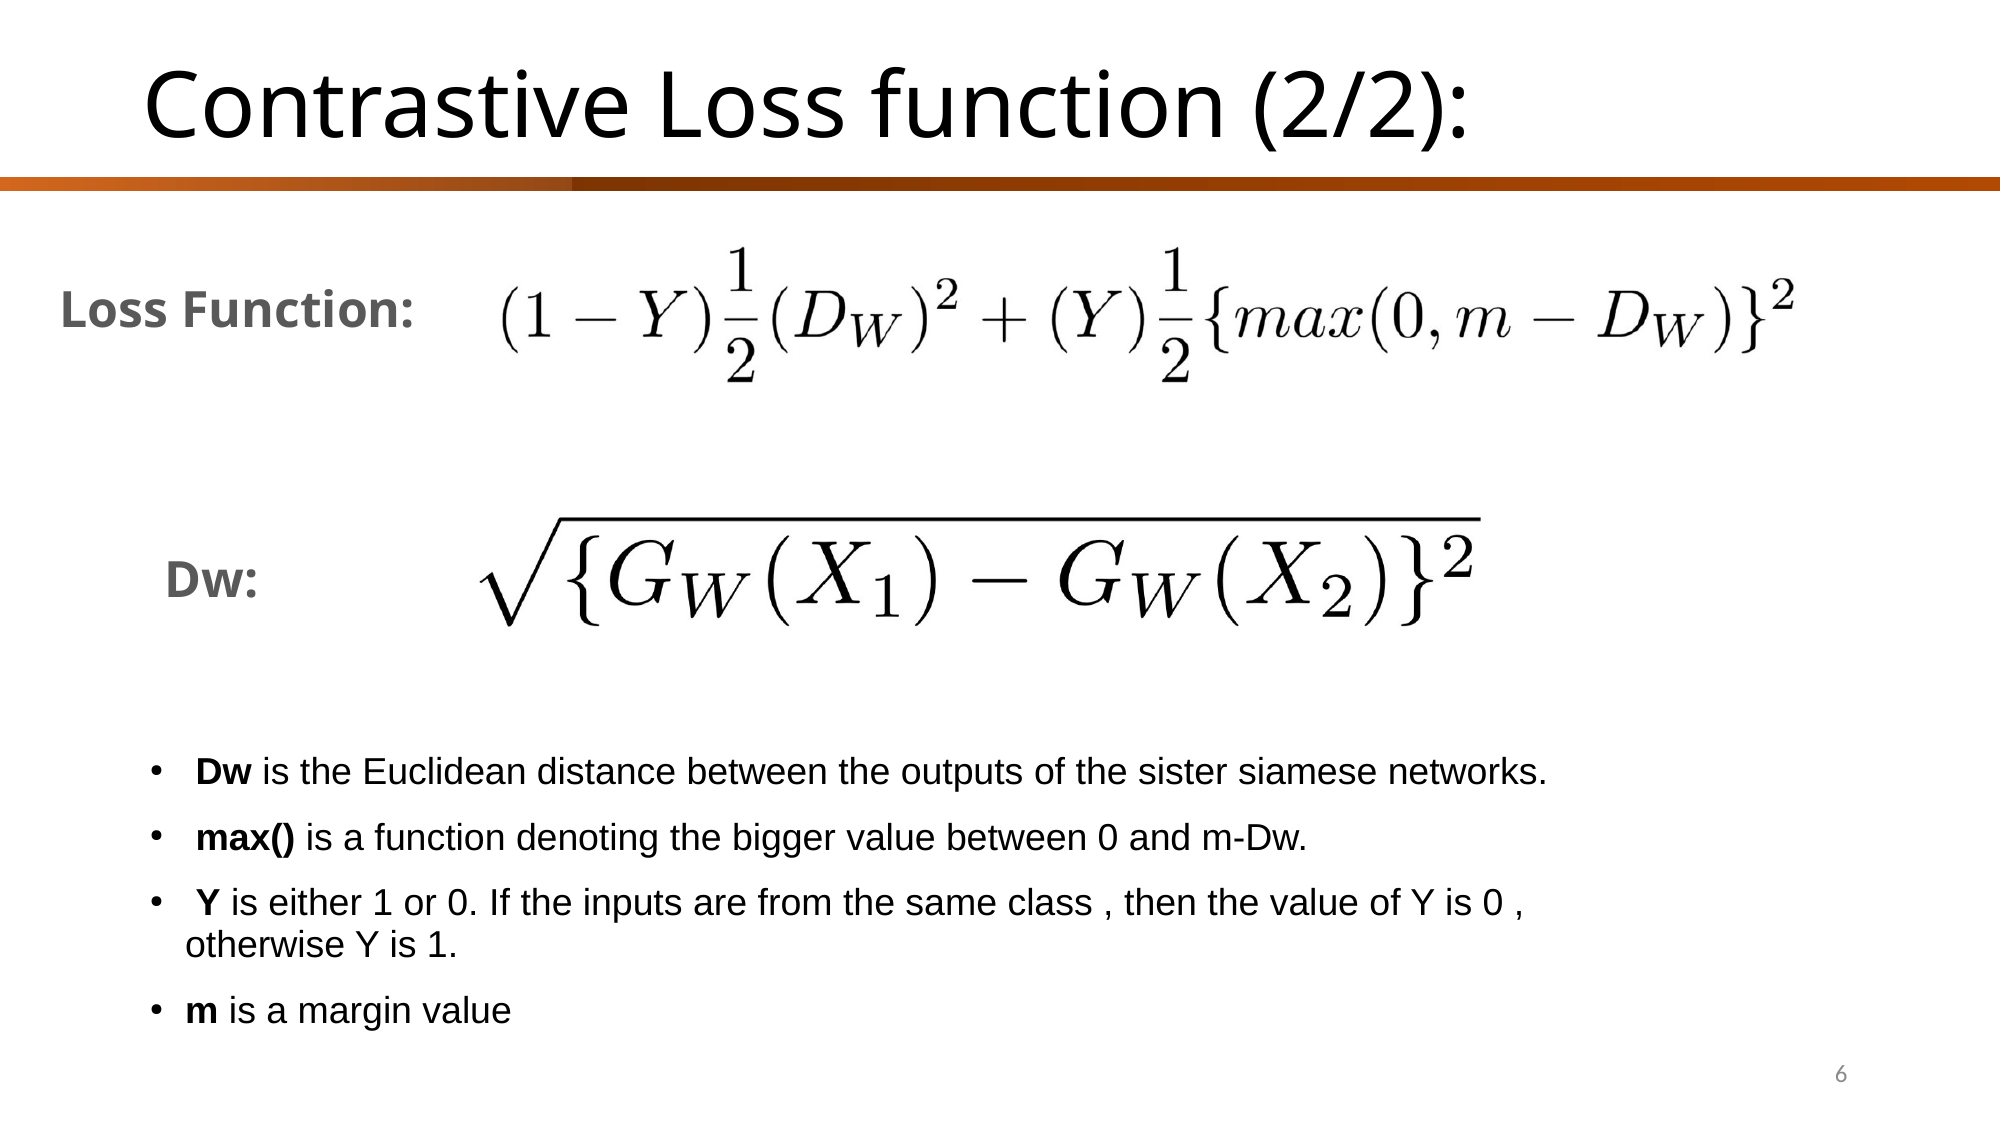

# Contrastive Loss function (2/2):
Loss Function:
Dw:
 Dw is the Euclidean distance between the outputs of the sister siamese networks.
 max() is a function denoting the bigger value between 0 and m-Dw.
 Y is either 1 or 0. If the inputs are from the same class , then the value of Y is 0 , otherwise Y is 1.
m is a margin value